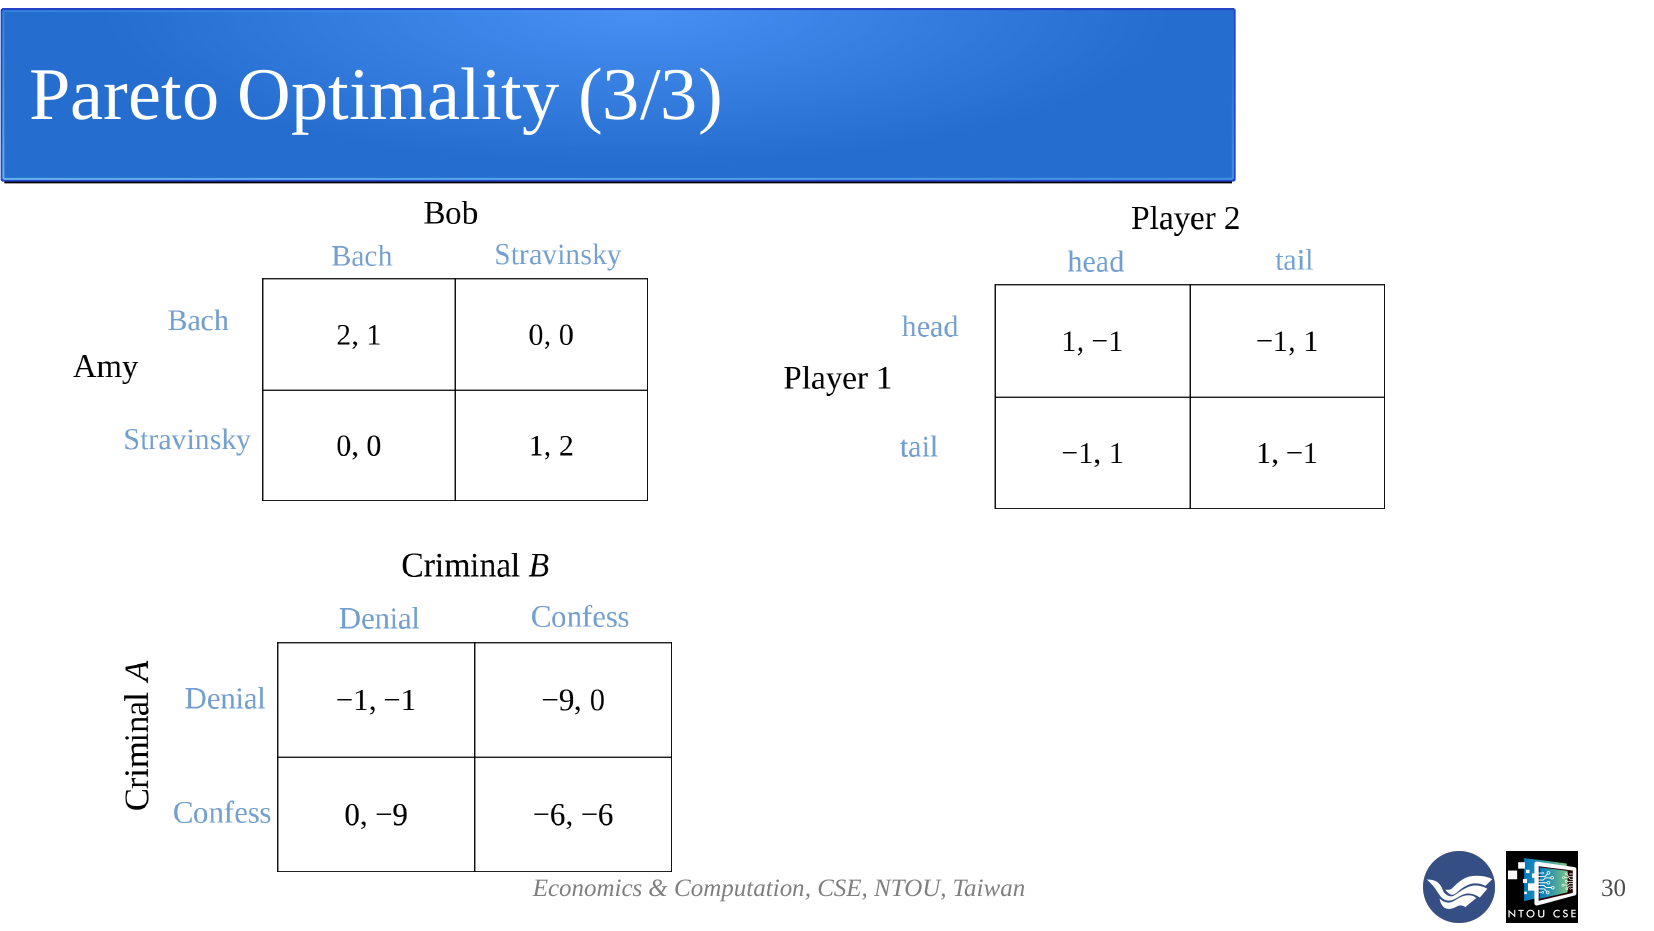

# Pareto Optimality (3/3)
Economics & Computation, CSE, NTOU, Taiwan
30